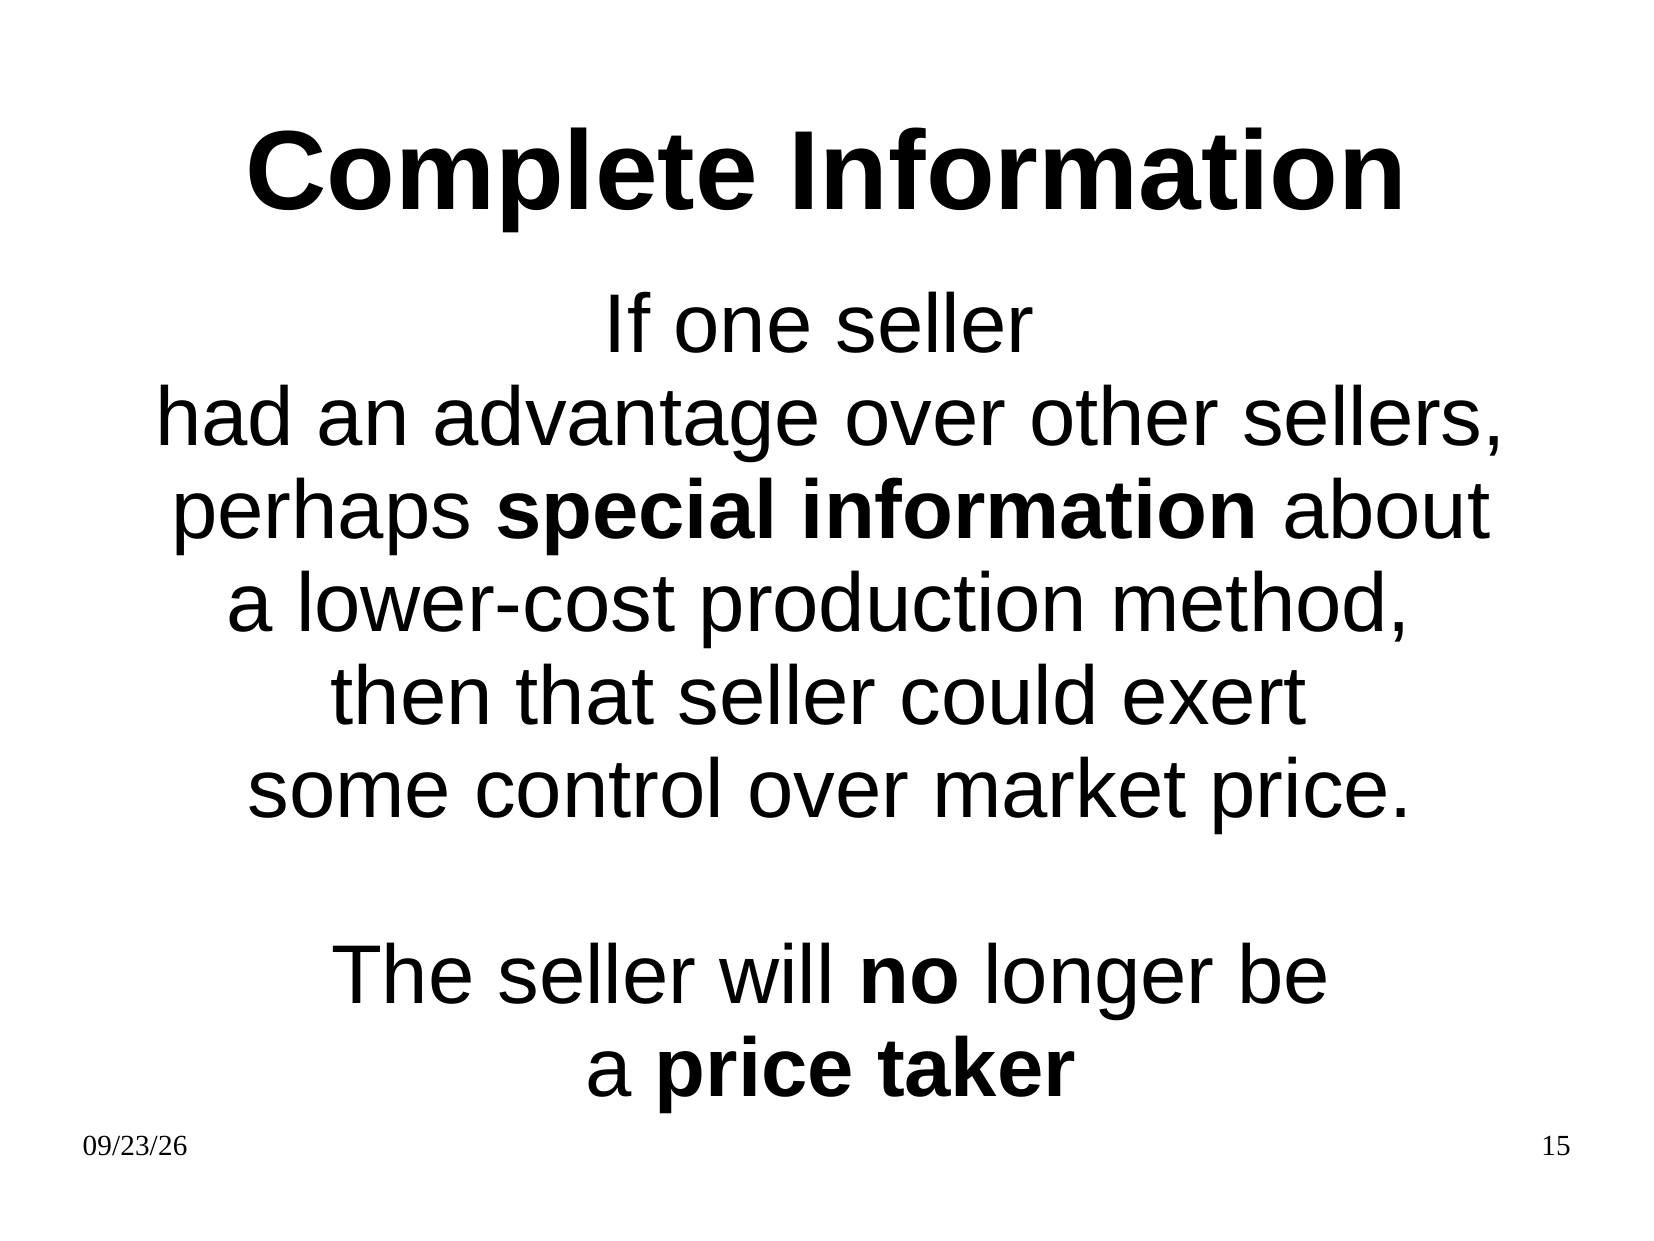

# Complete Information
If one seller
had an advantage over other sellers,
 perhaps special information about
a lower-cost production method,
then that seller could exert
some control over market price.
The seller will no longer be
a price taker
15